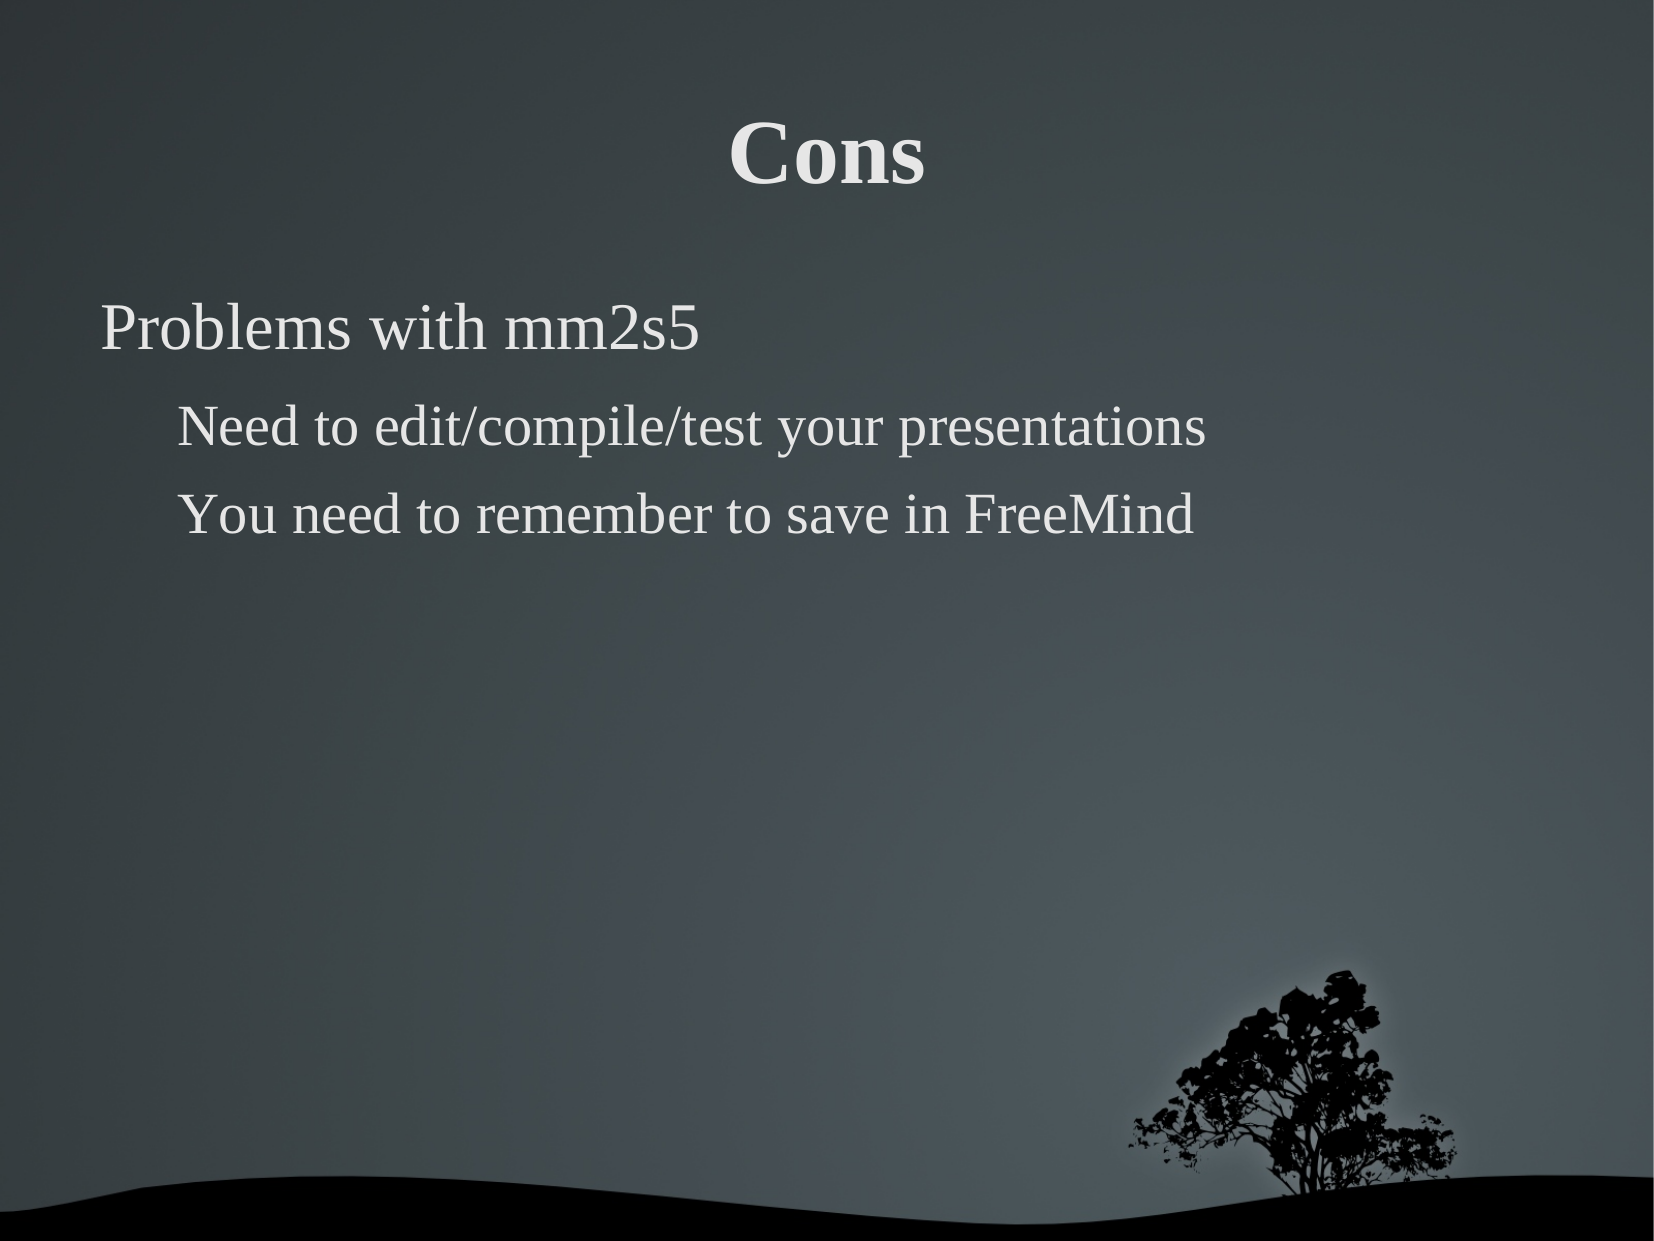

# Cons
Problems with mm2s5
Need to edit/compile/test your presentations
You need to remember to save in FreeMind